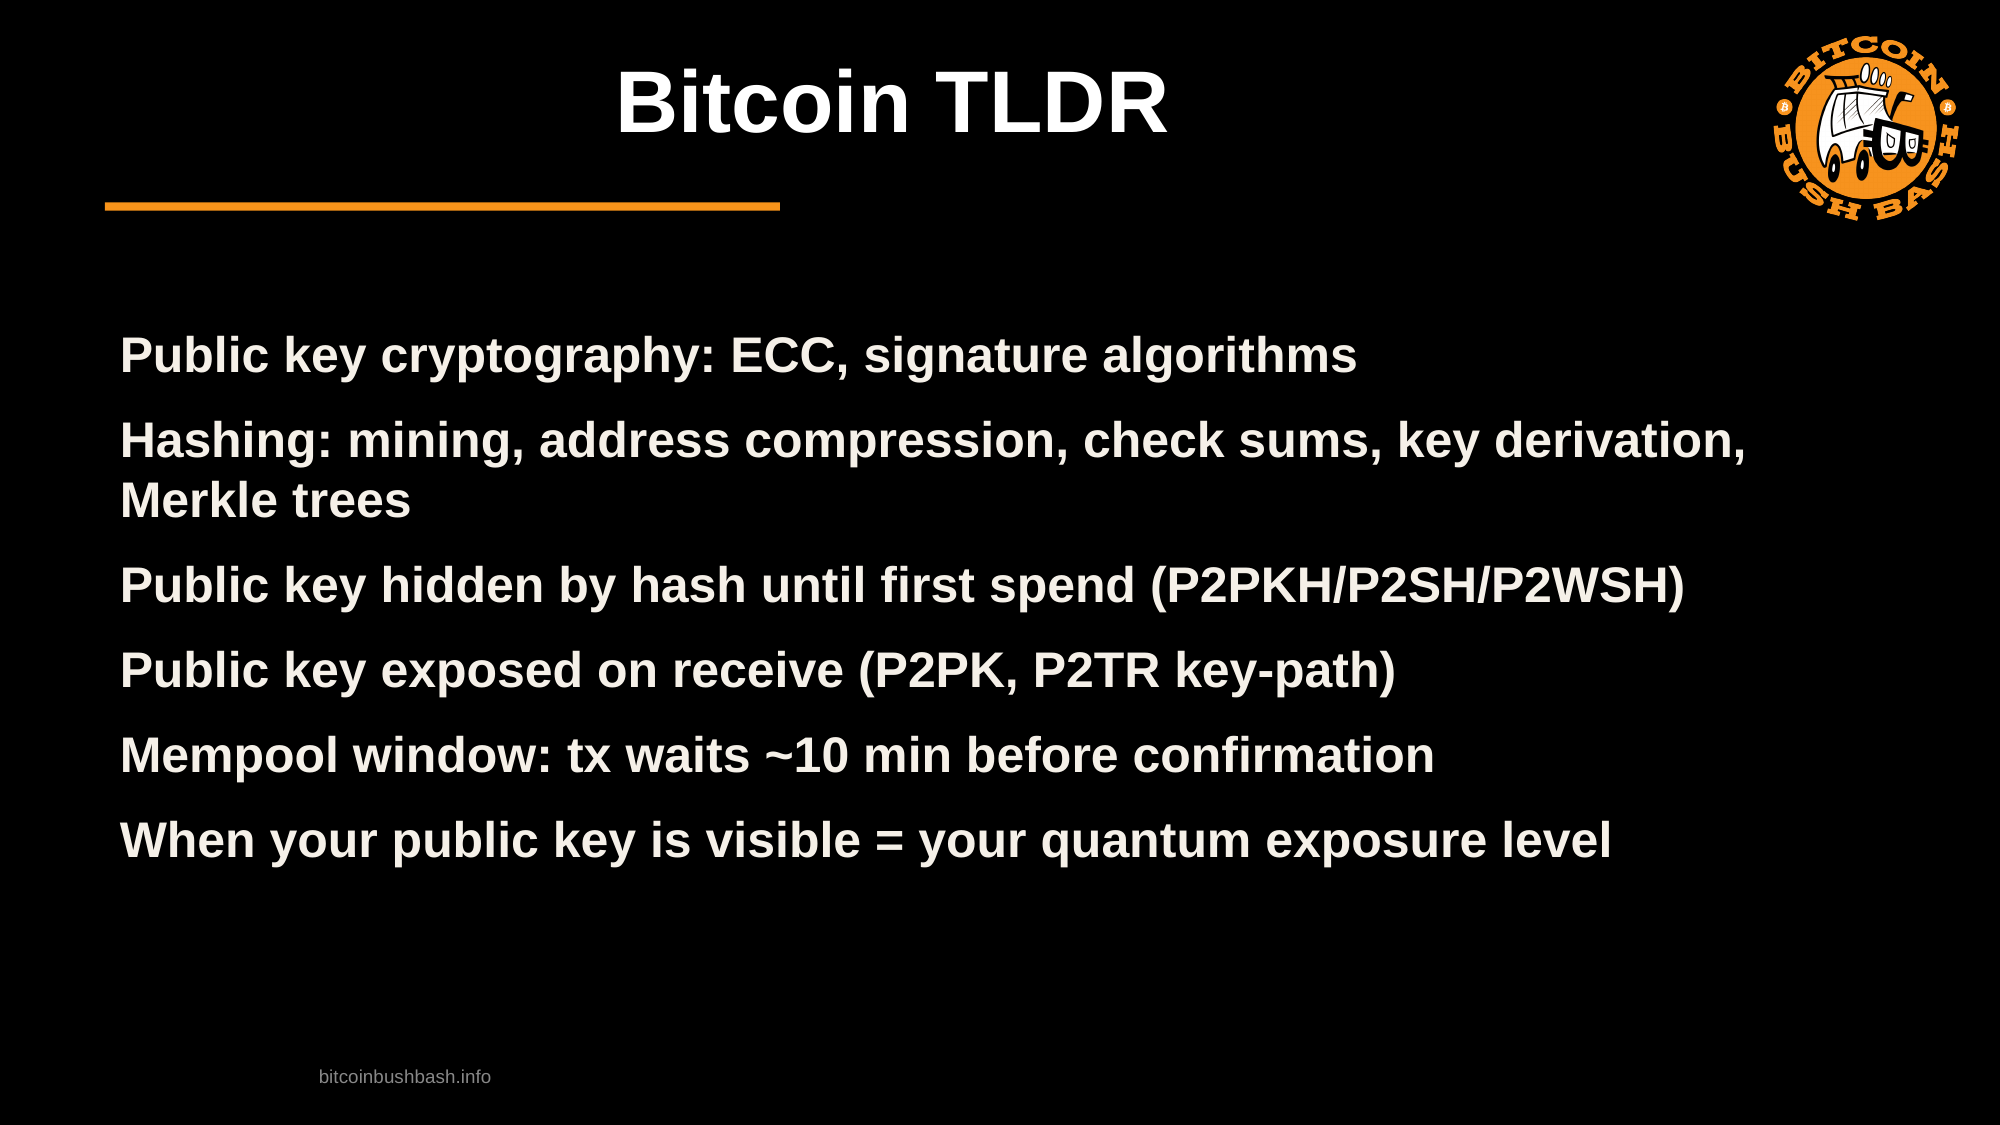

Bitcoin TLDR
Public key cryptography: ECC, signature algorithms
Hashing: mining, address compression, check sums, key derivation, Merkle trees
Public key hidden by hash until first spend (P2PKH/P2SH/P2WSH)
Public key exposed on receive (P2PK, P2TR key-path)
Mempool window: tx waits ~10 min before confirmation
When your public key is visible = your quantum exposure level
bitcoinbushbash.info